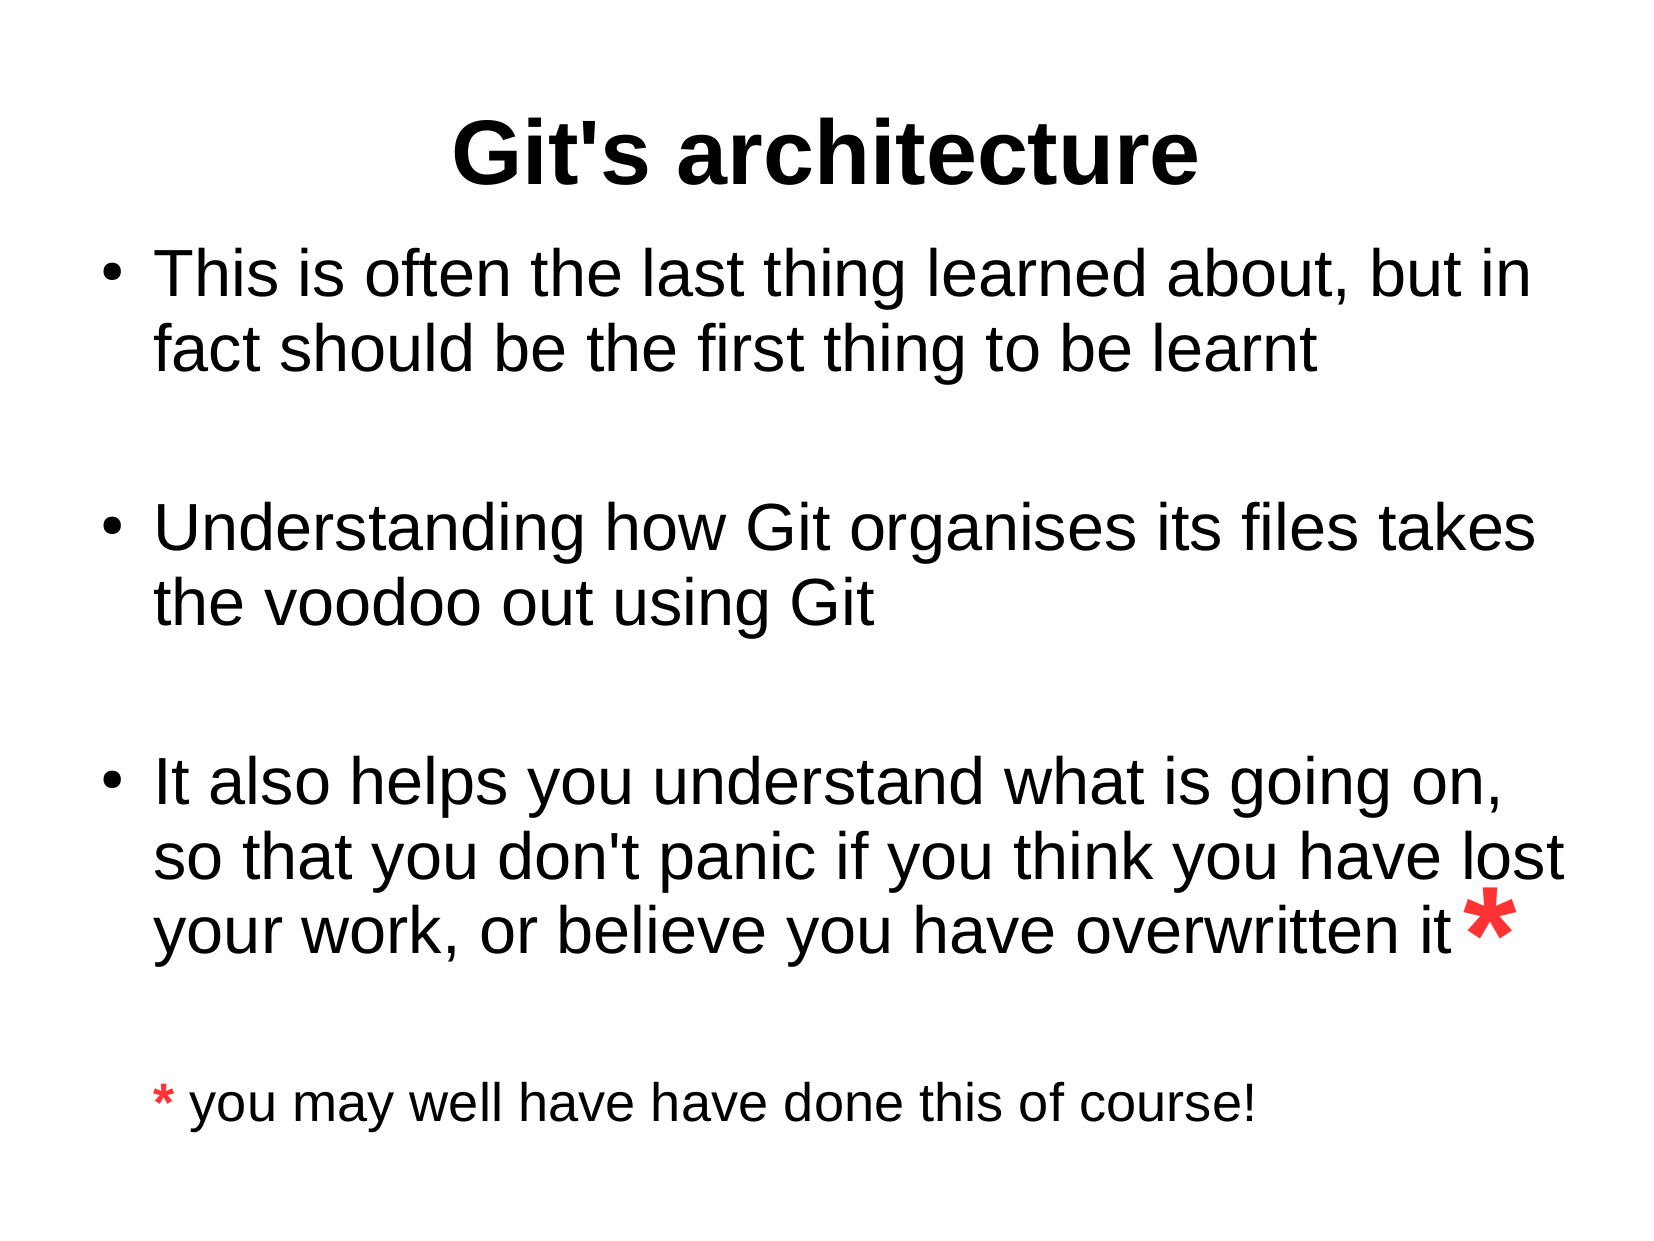

# Git's architecture
This is often the last thing learned about, but in fact should be the first thing to be learnt
Understanding how Git organises its files takes the voodoo out using Git
It also helps you understand what is going on, so that you don't panic if you think you have lost your work, or believe you have overwritten it
* you may well have have done this of course!
*